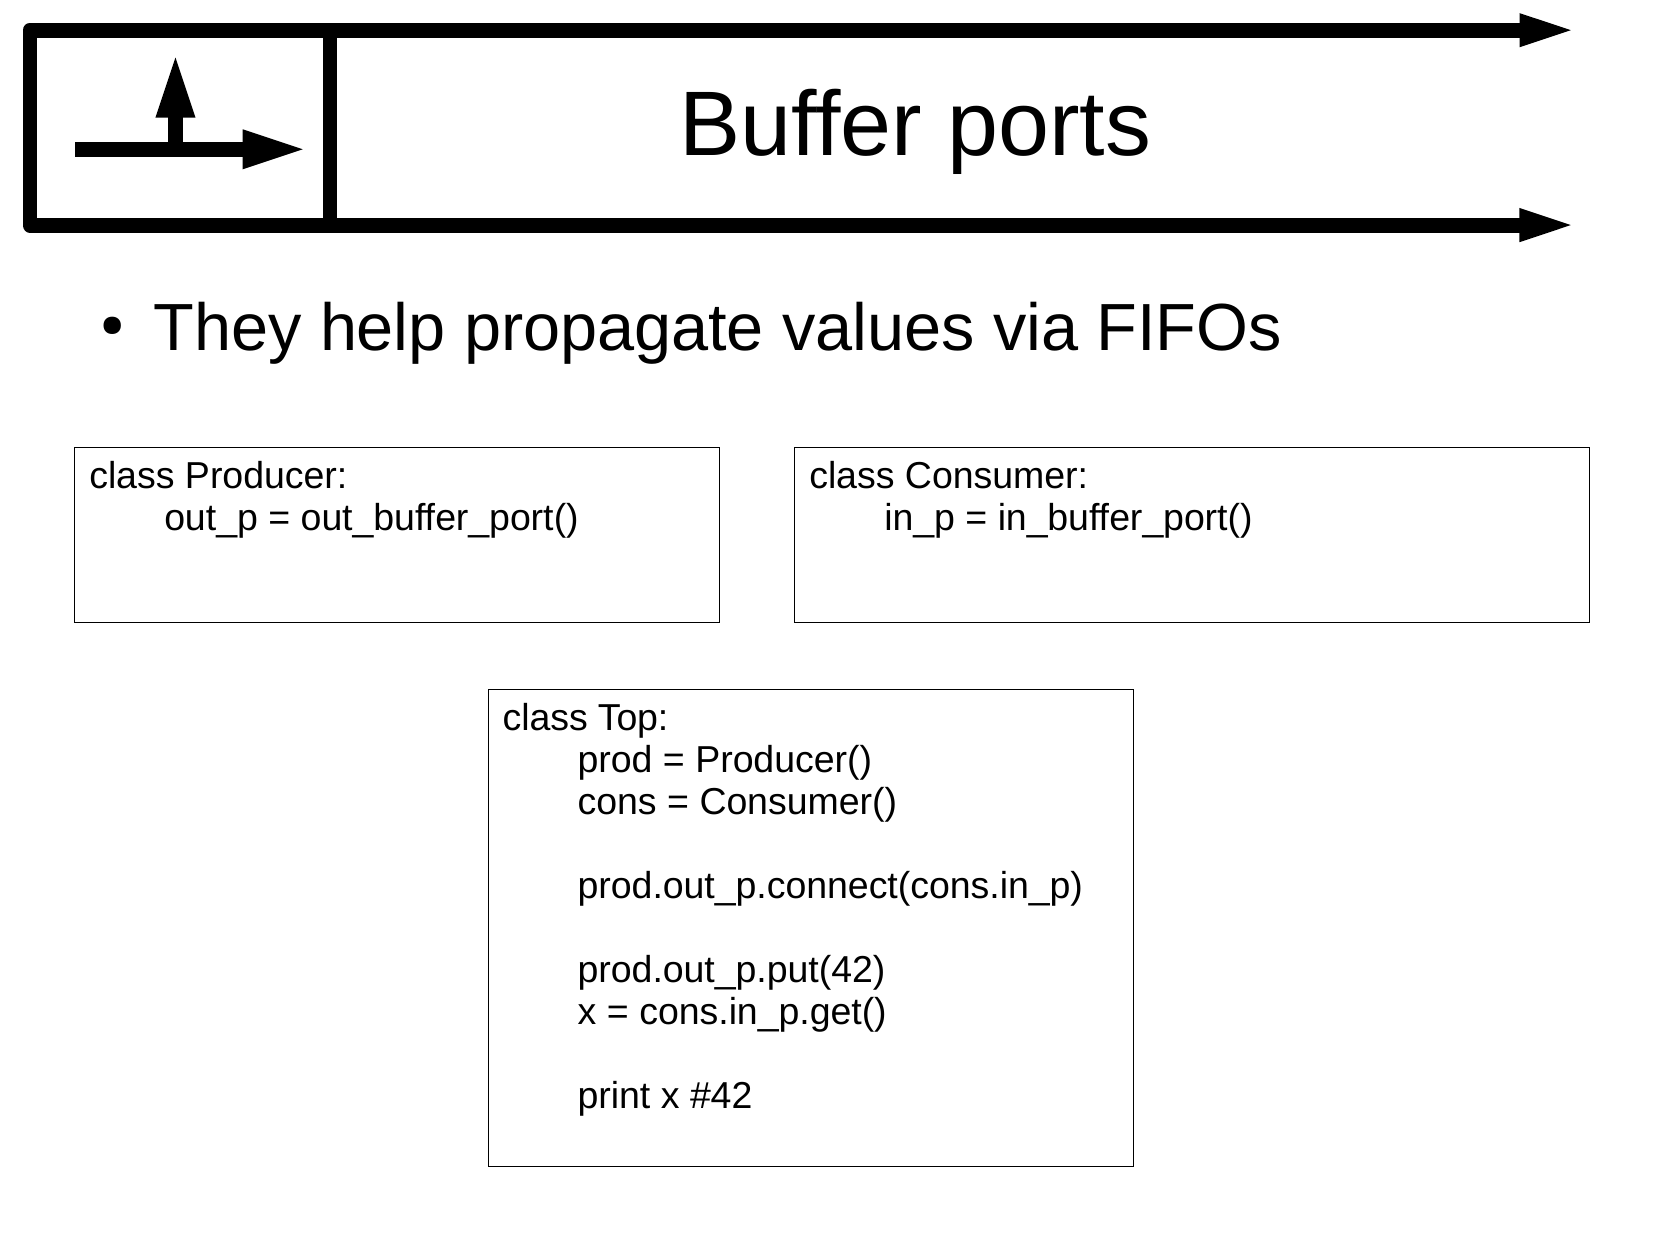

# Buffer ports
They help propagate values via FIFOs
class Producer:
	out_p = out_buffer_port()
class Consumer:
	in_p = in_buffer_port()
class Top:
	prod = Producer()
	cons = Consumer()
	prod.out_p.connect(cons.in_p)
	prod.out_p.put(42)
	x = cons.in_p.get()
	print x #42